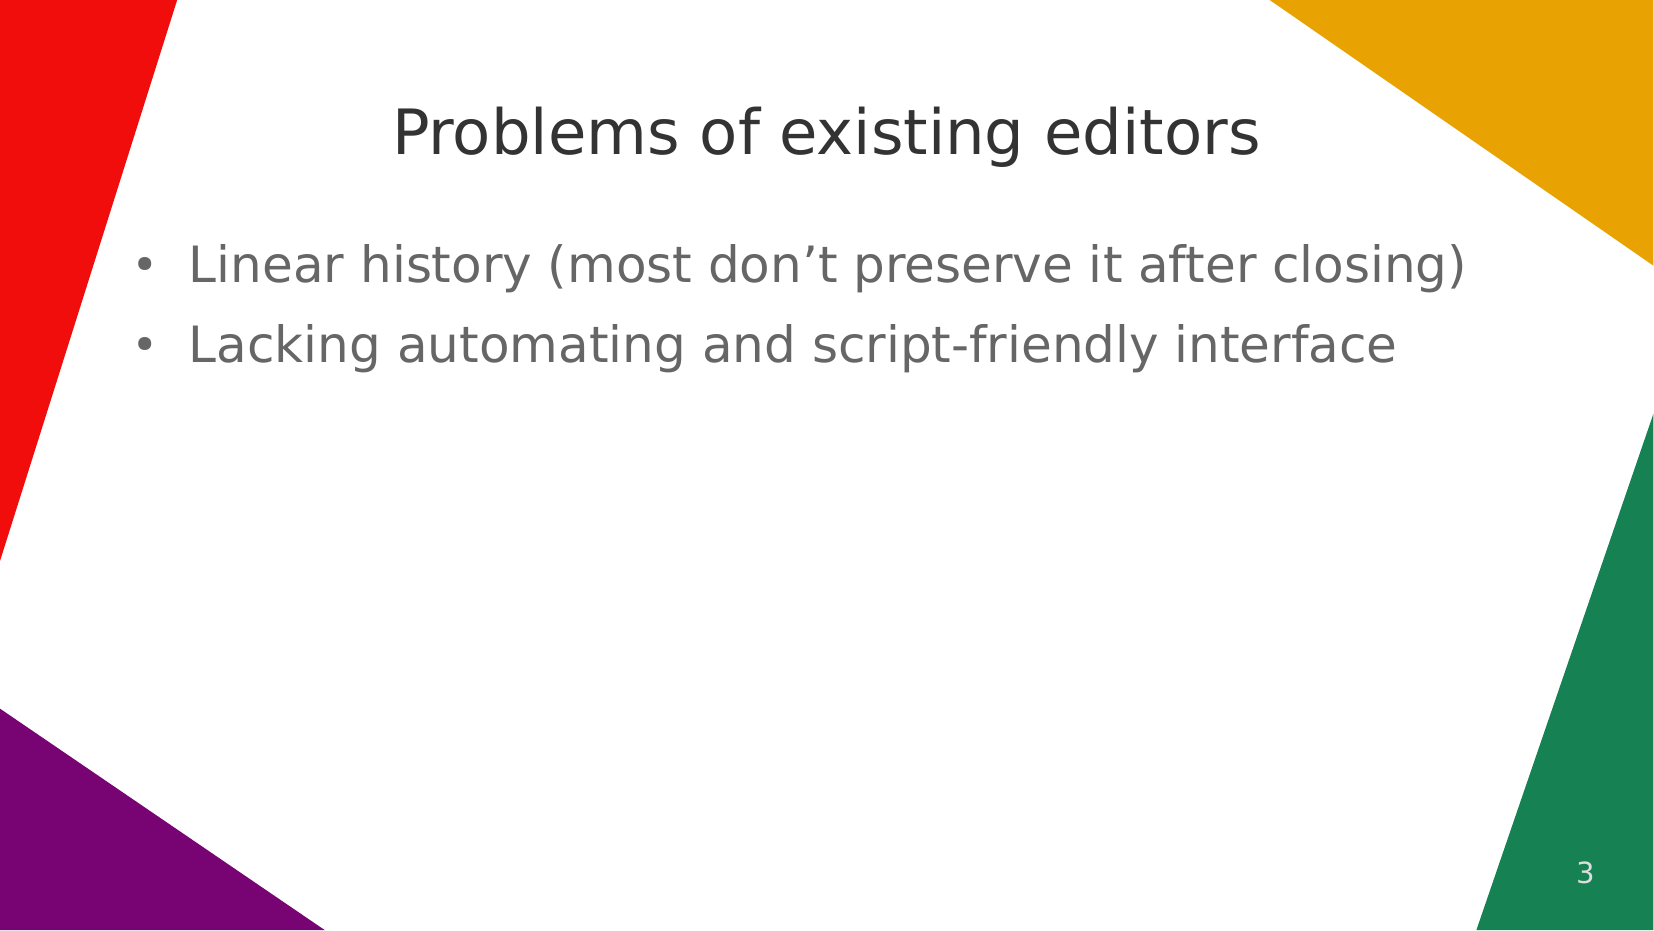

# Problems of existing editors
Linear history (most don’t preserve it after closing)
Lacking automating and script-friendly interface
3